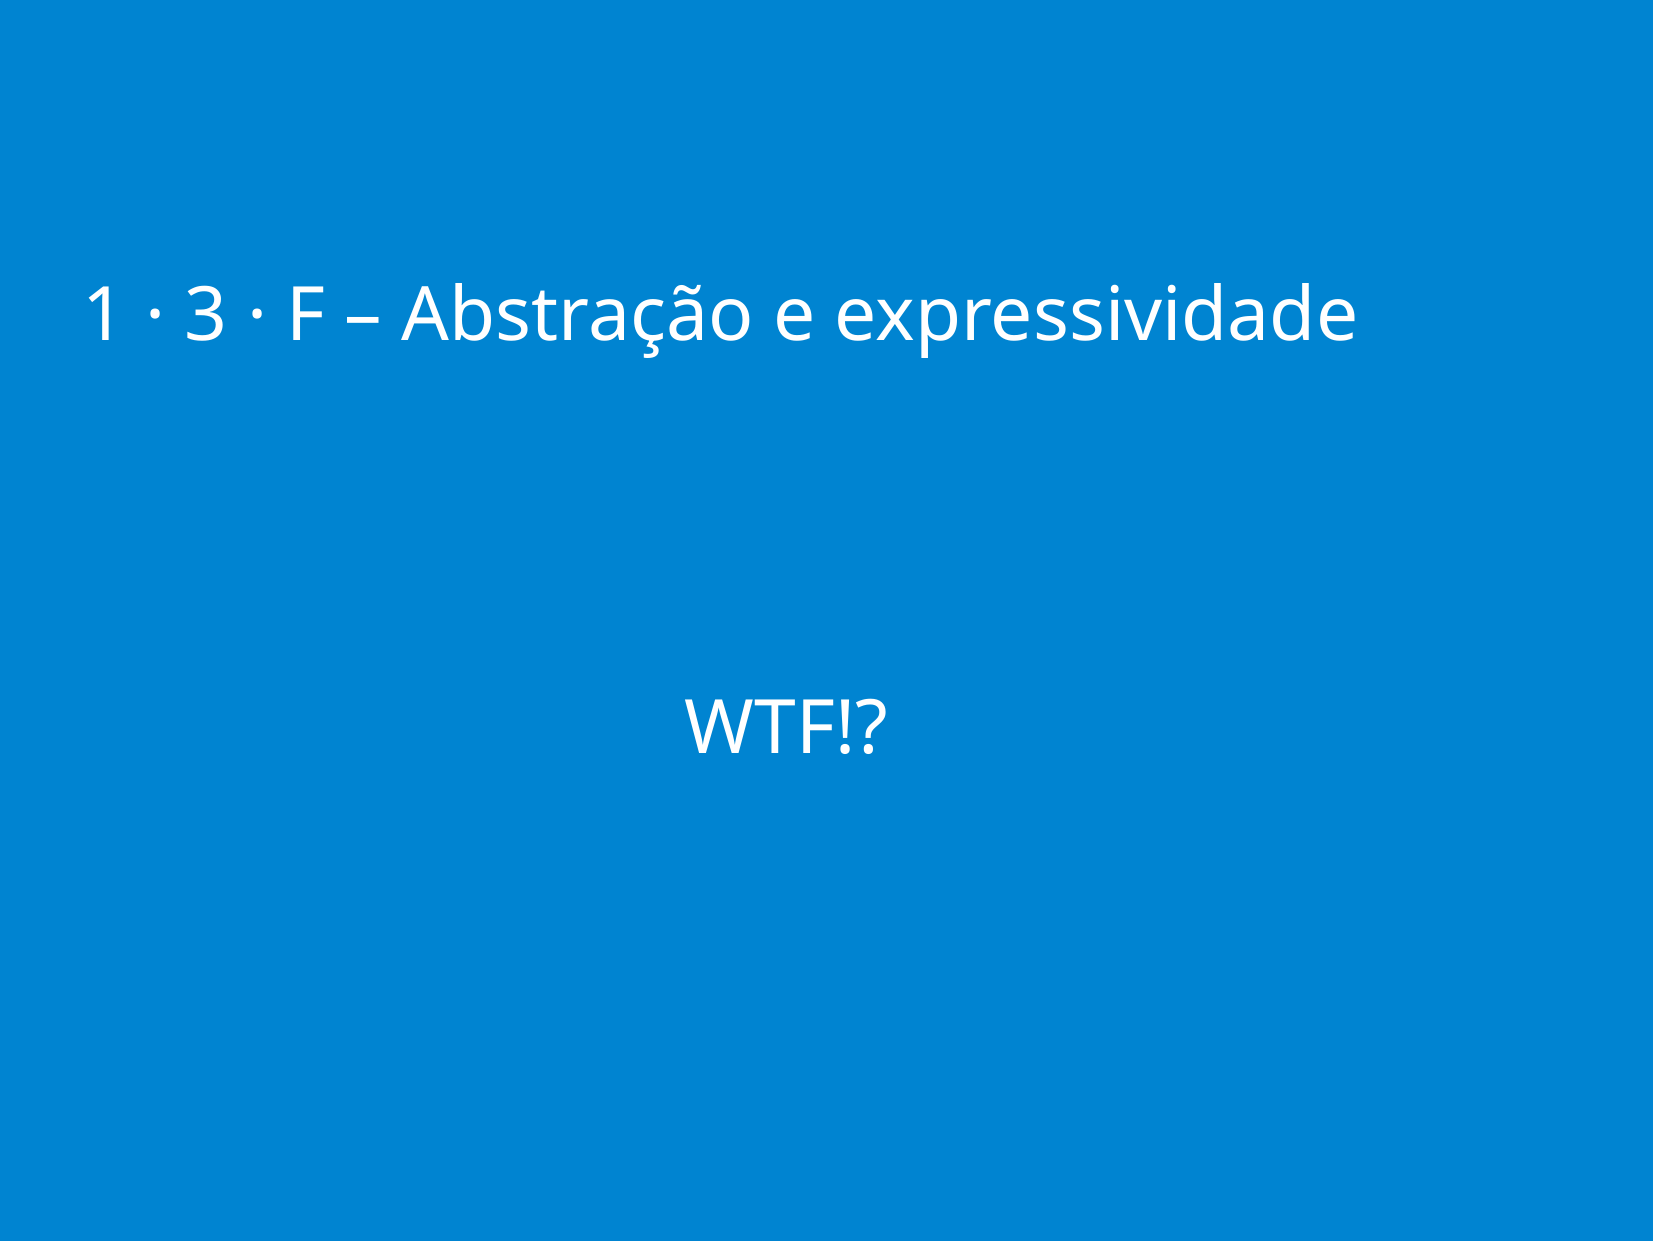

# 1 · 3 · F – Abstração e expressividade
WTF!?